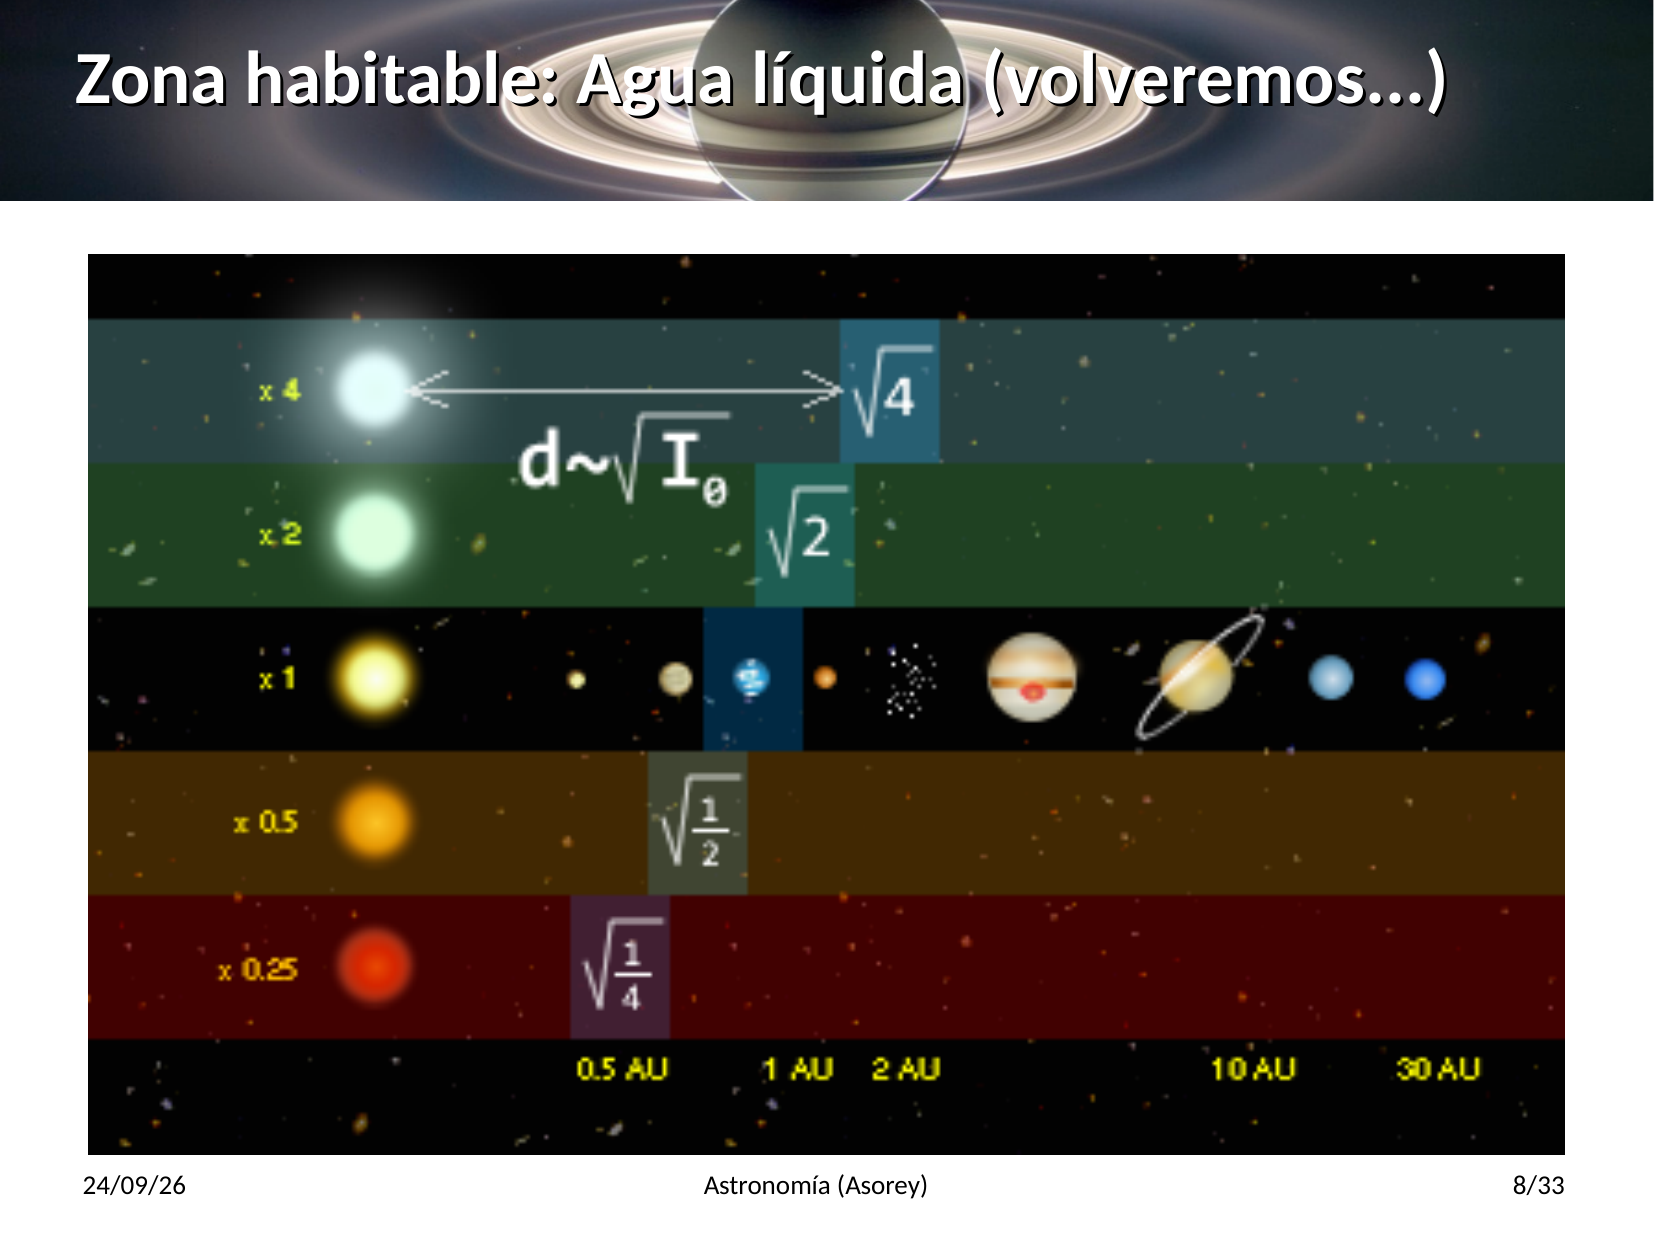

# Zona habitable: Agua líquida (volveremos...)
Astronomía (Asorey)
8